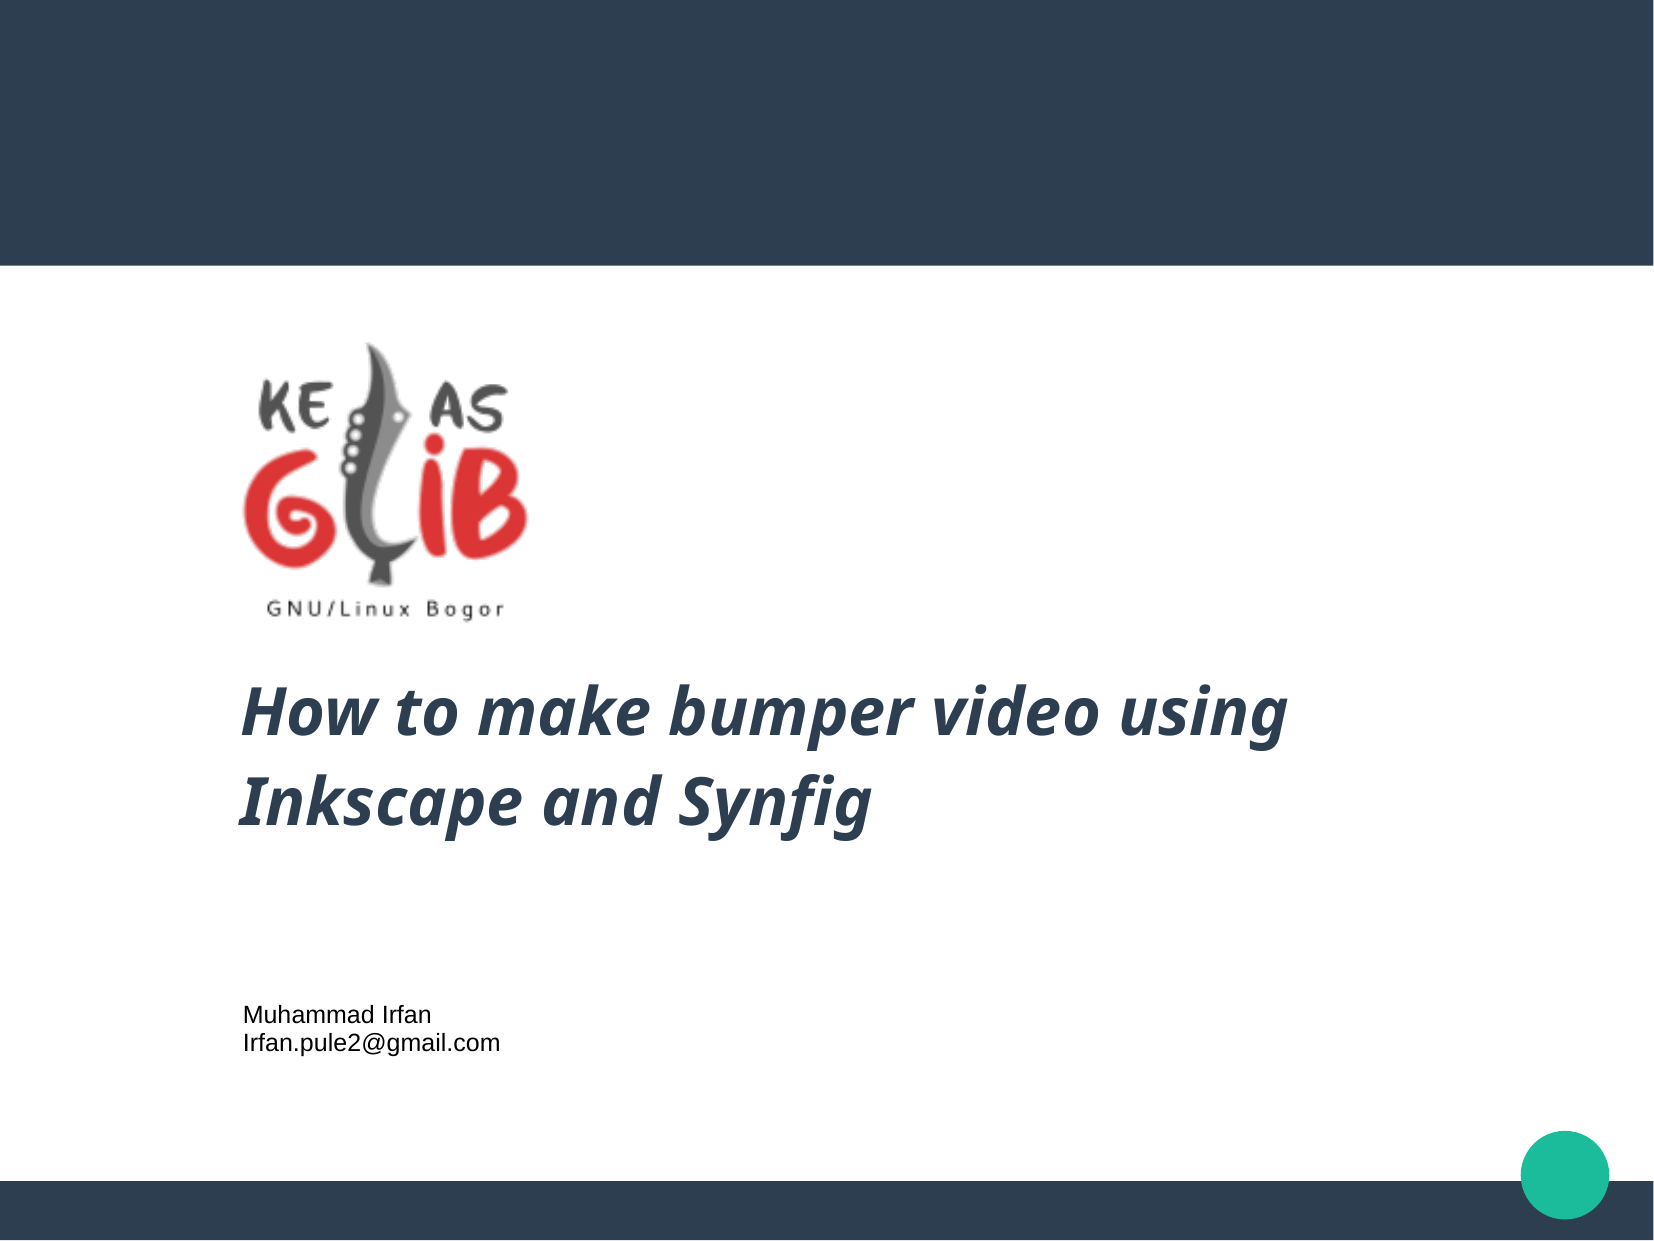

# How to make bumper video using Inkscape and Synfig
Muhammad Irfan
Irfan.pule2@gmail.com